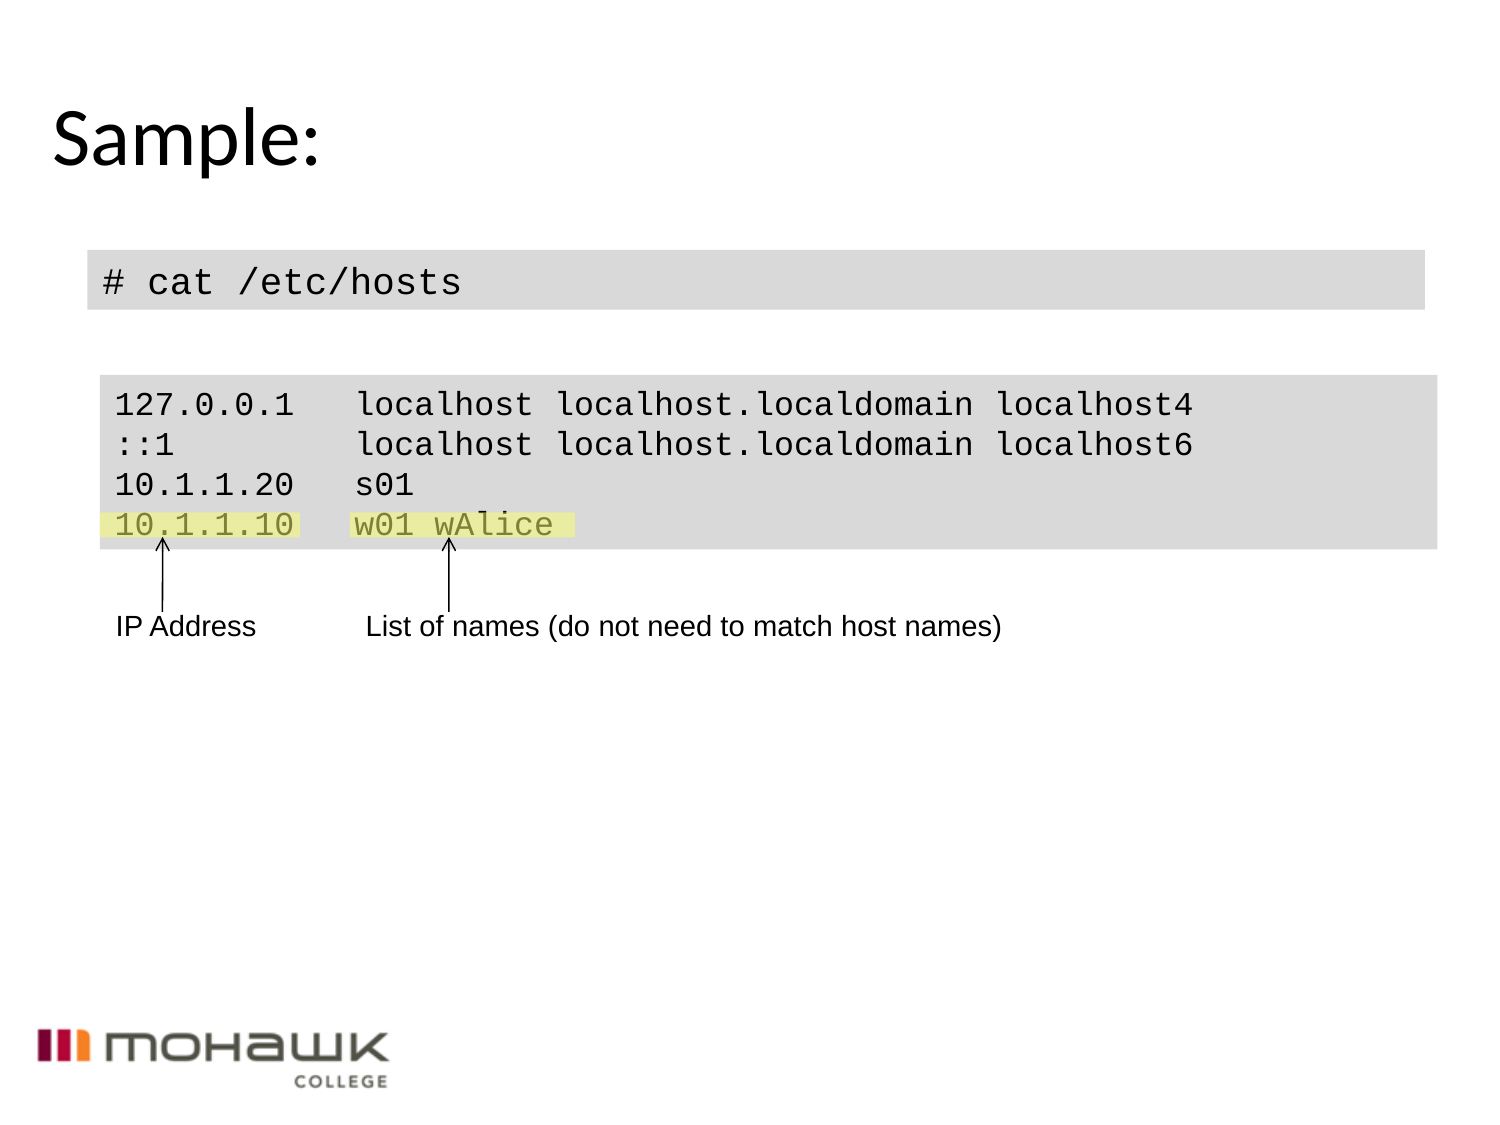

# Sample:
# cat /etc/hosts
127.0.0.1 localhost localhost.localdomain localhost4
::1 localhost localhost.localdomain localhost6
10.1.1.20 s01
10.1.1.10 w01 wAlice
IP Address
List of names (do not need to match host names)